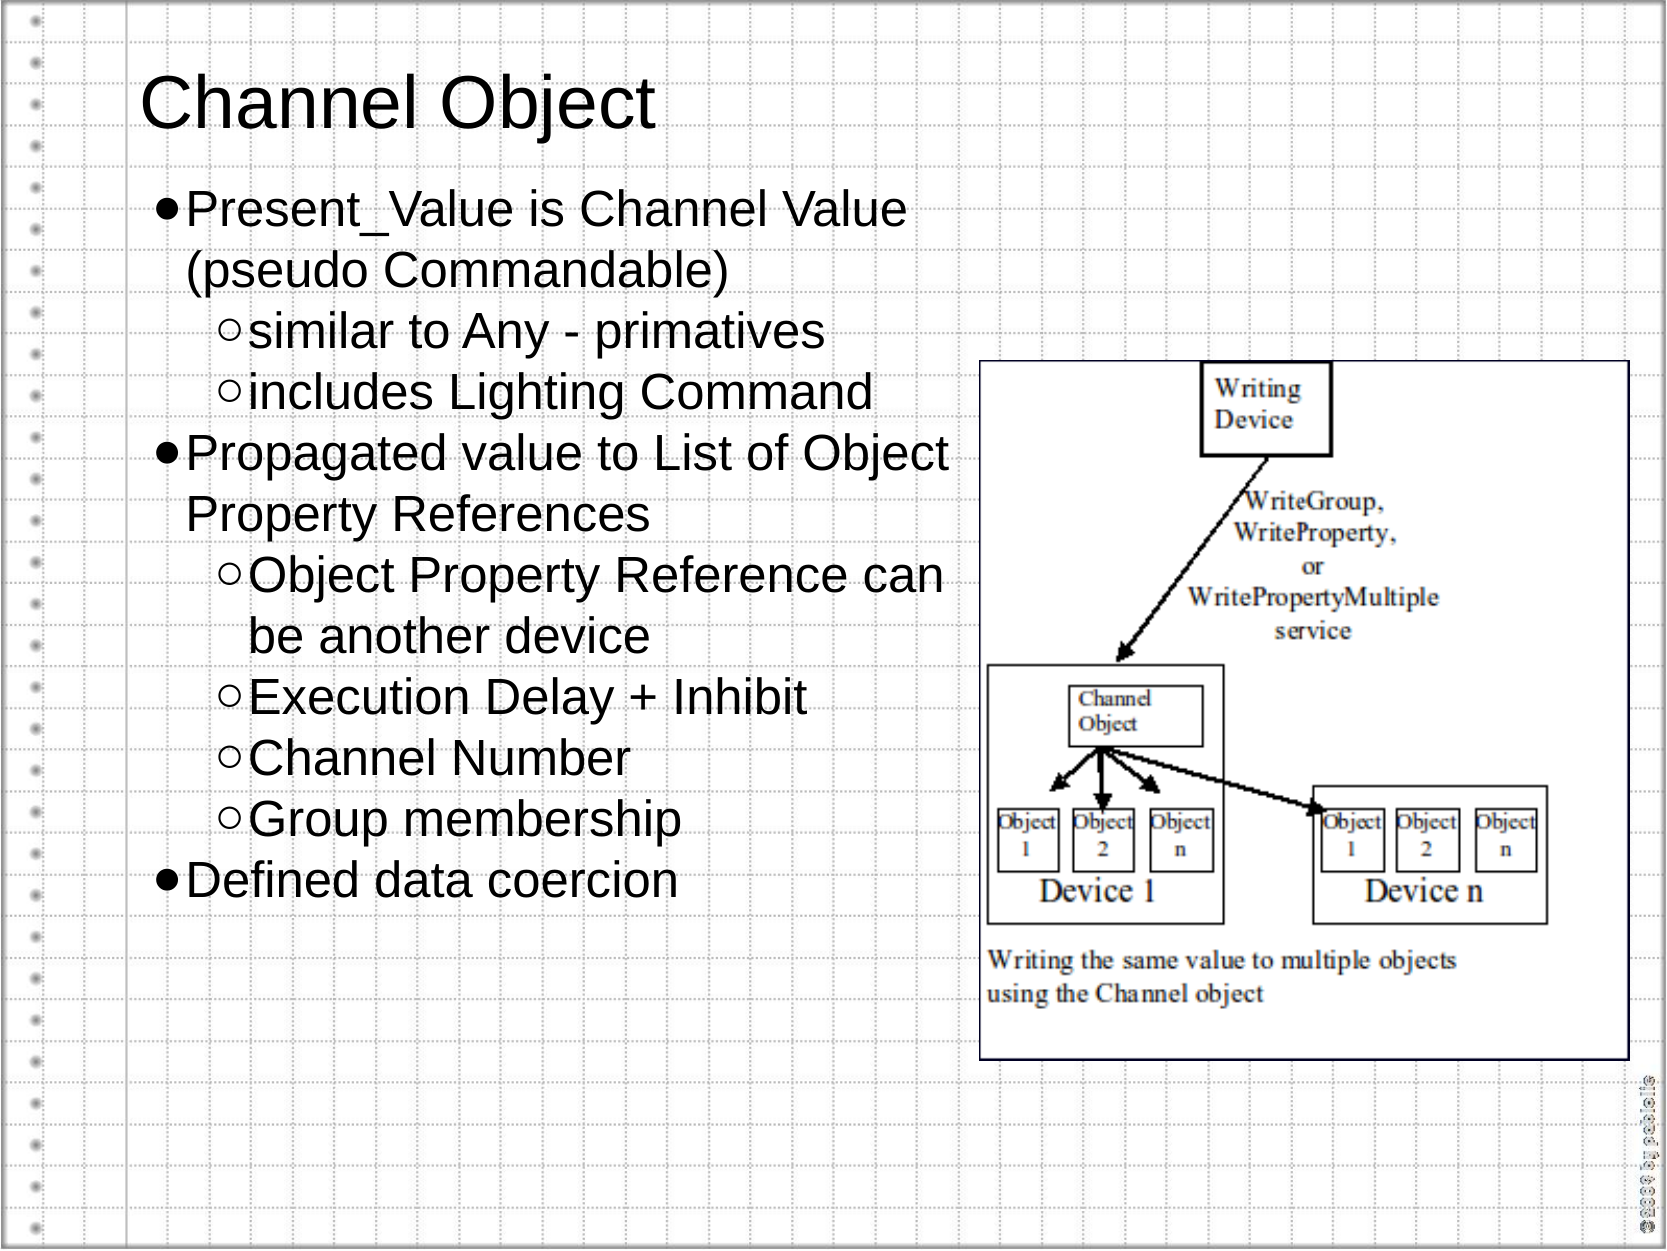

# Channel Object
Present_Value is Channel Value (pseudo Commandable)
similar to Any - primatives
includes Lighting Command
Propagated value to List of Object Property References
Object Property Reference can be another device
Execution Delay + Inhibit
Channel Number
Group membership
Defined data coercion